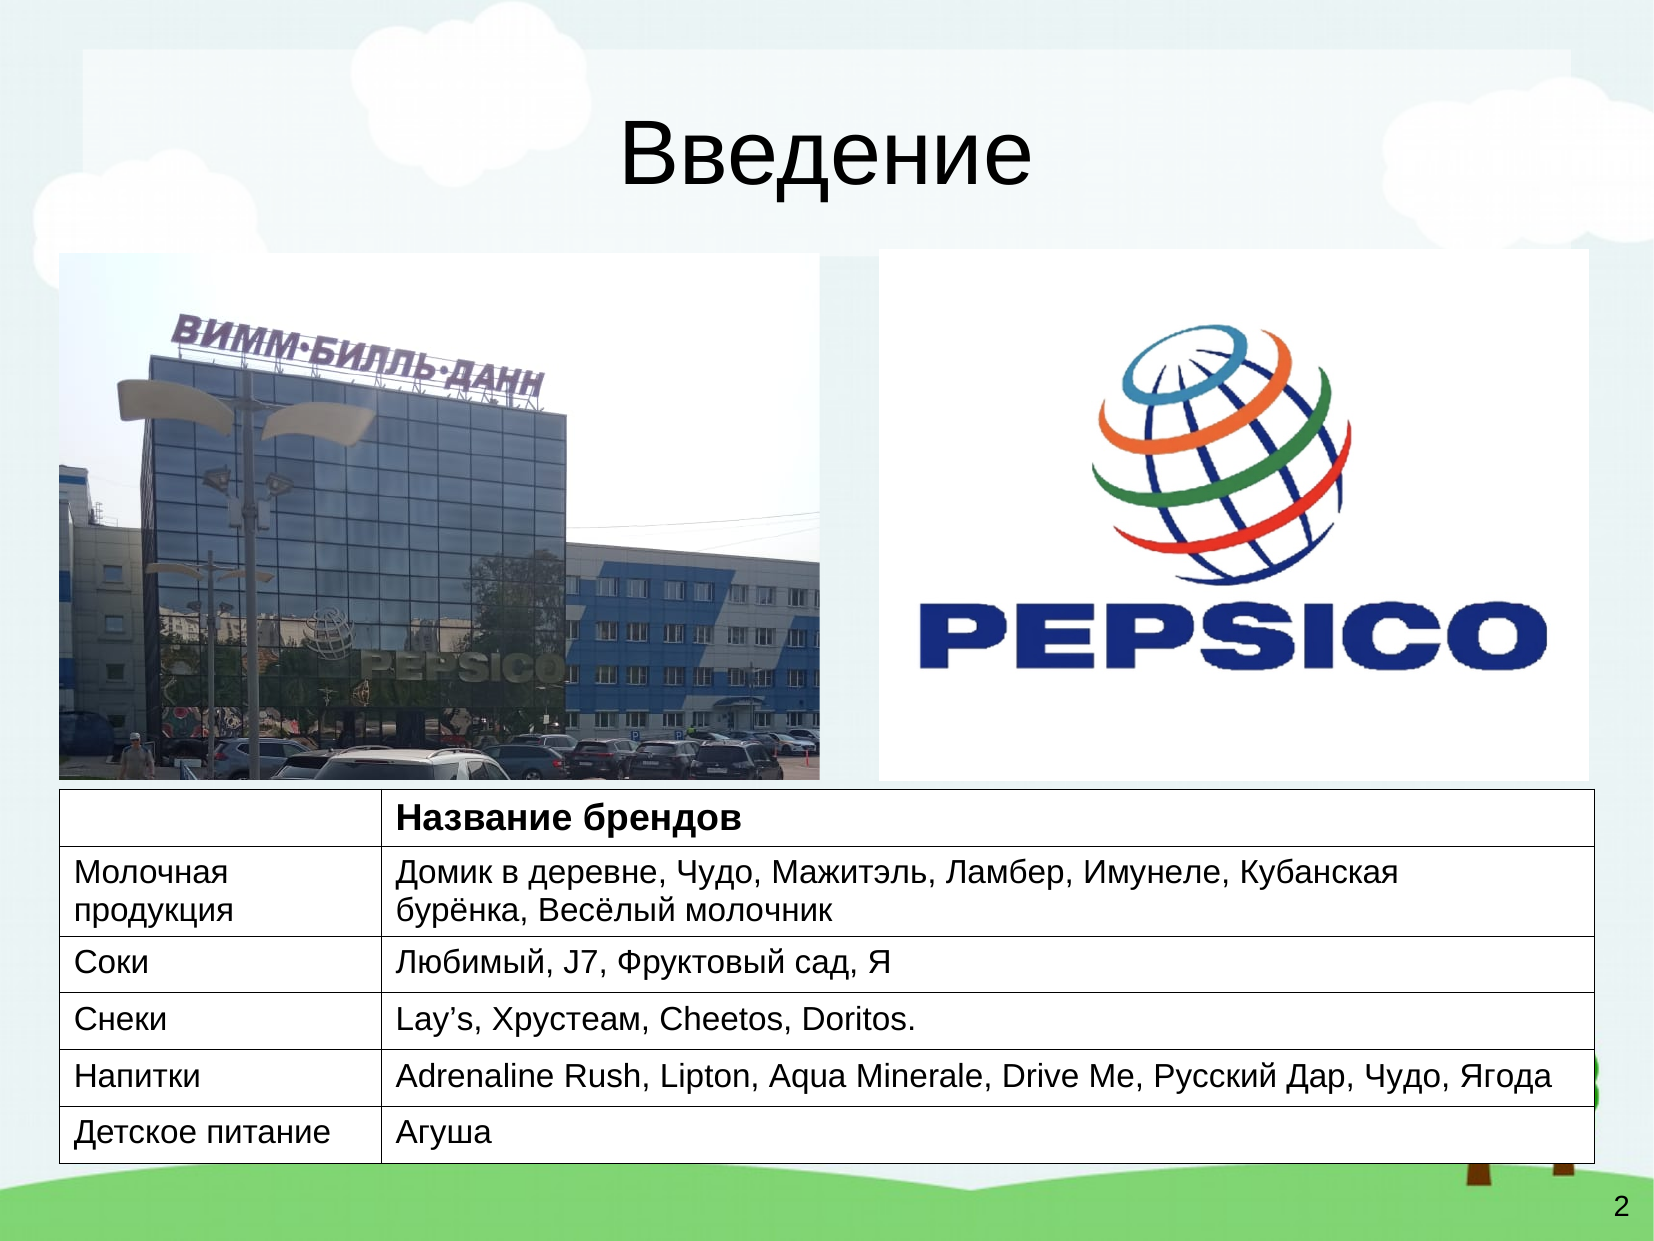

# Введение
| Вид продукции | Название брендов |
| --- | --- |
| Молочная продукция | Домик в деревне, Чудо, Мажитэль, Ламбер, Имунеле, Кубанская бурёнка, Весёлый молочник |
| Соки | Любимый, J7, Фруктовый сад, Я |
| Снеки | Lay’s, Хрустеам, Cheetos, Doritos. |
| Напитки | Adrenaline Rush, Lipton, Aqua Minerale, Drive Me, Русский Дар, Чудо, Ягода |
| Детское питание | Агуша |
2